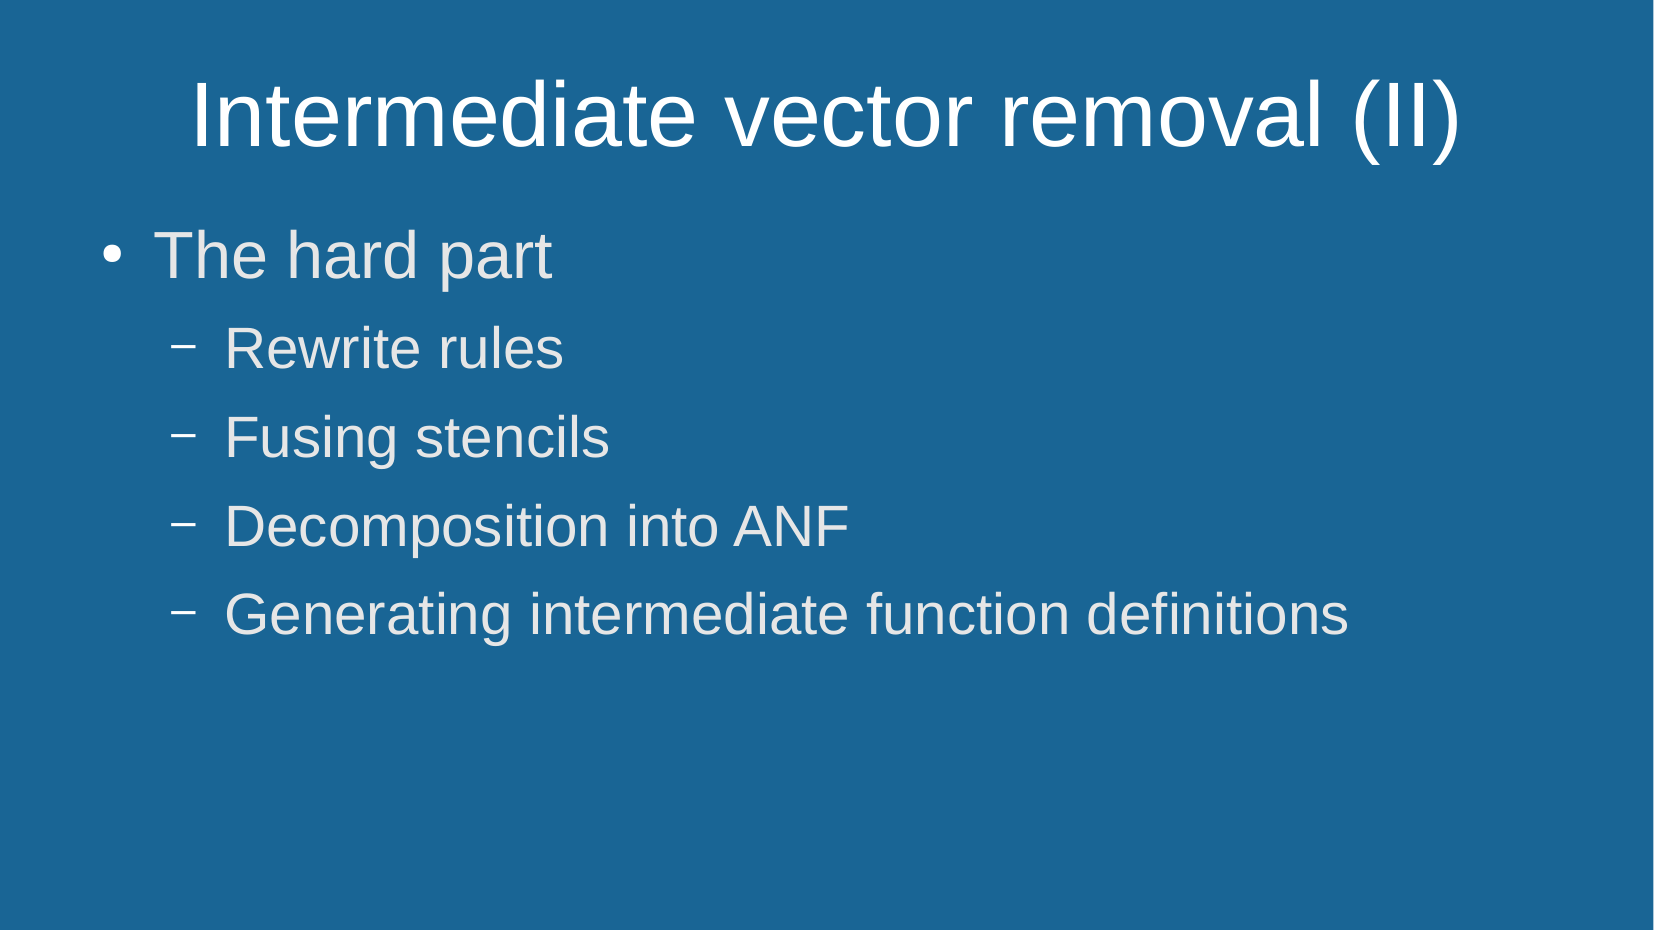

# Intermediate vector removal (II)
The hard part
Rewrite rules
Fusing stencils
Decomposition into ANF
Generating intermediate function definitions